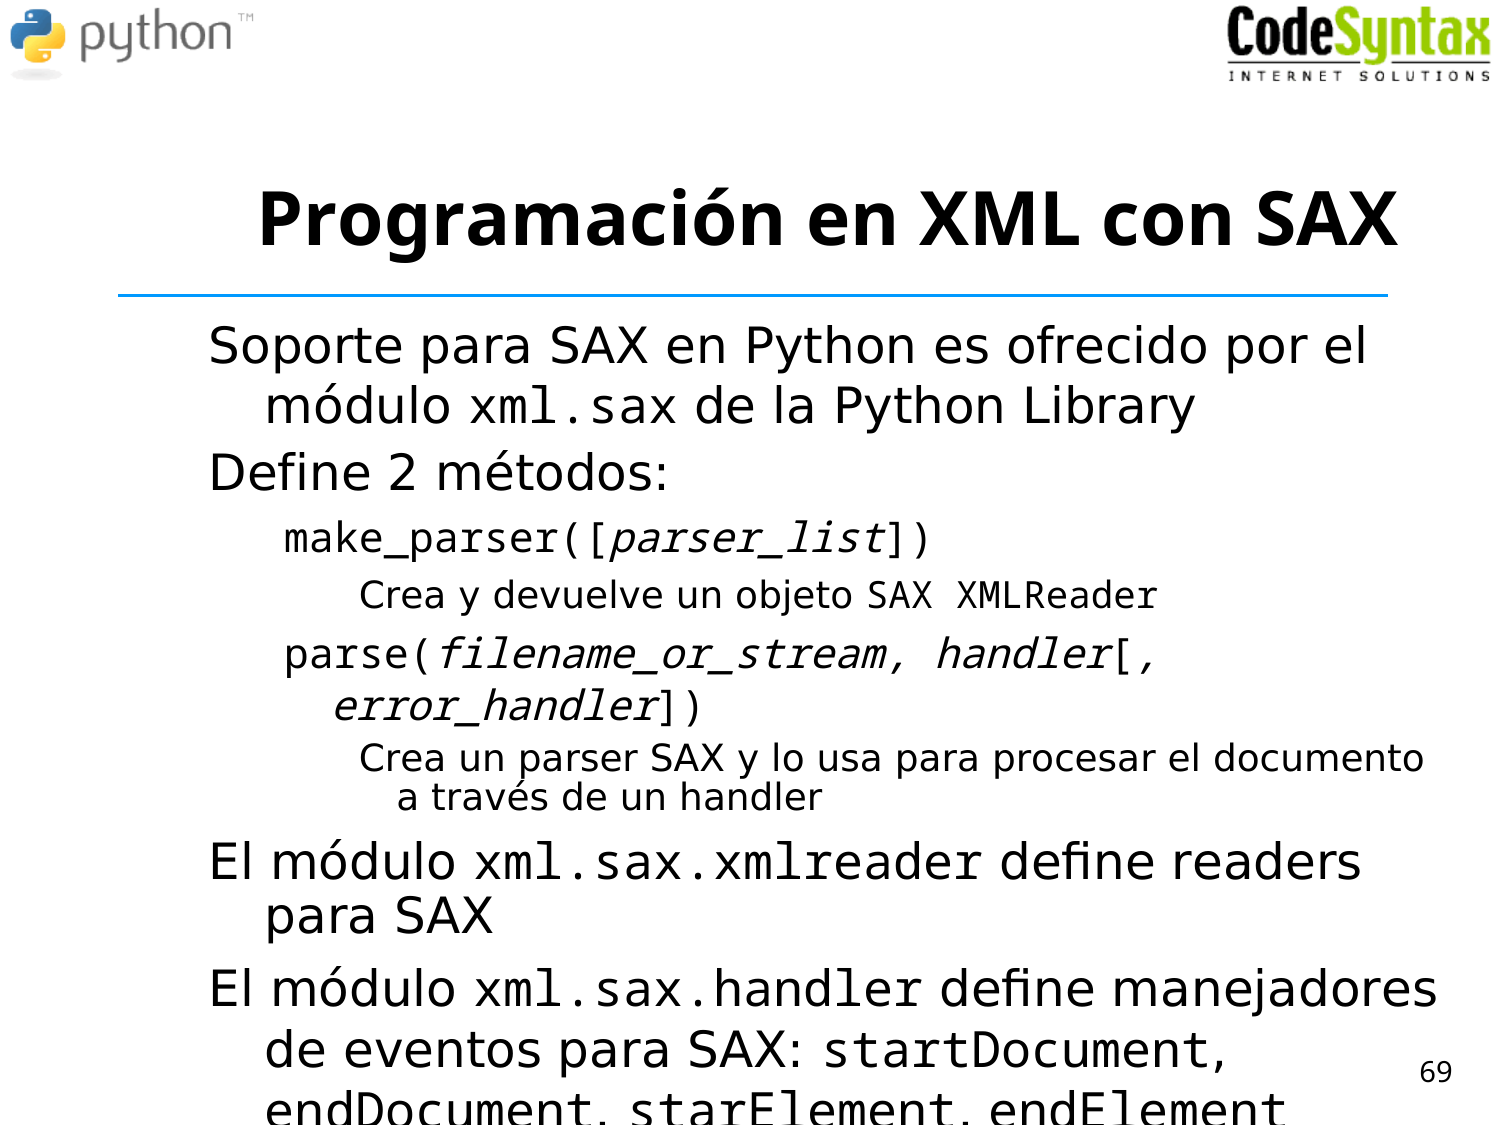

# Programación en XML con SAX
Soporte para SAX en Python es ofrecido por el módulo xml.sax de la Python Library
Define 2 métodos:
make_parser([parser_list])
Crea y devuelve un objeto SAX XMLReader
parse(filename_or_stream, handler[, error_handler])
Crea un parser SAX y lo usa para procesar el documento a través de un handler
El módulo xml.sax.xmlreader define readers para SAX
El módulo xml.sax.handler define manejadores de eventos para SAX: startDocument, endDocument, starElement, endElement
69